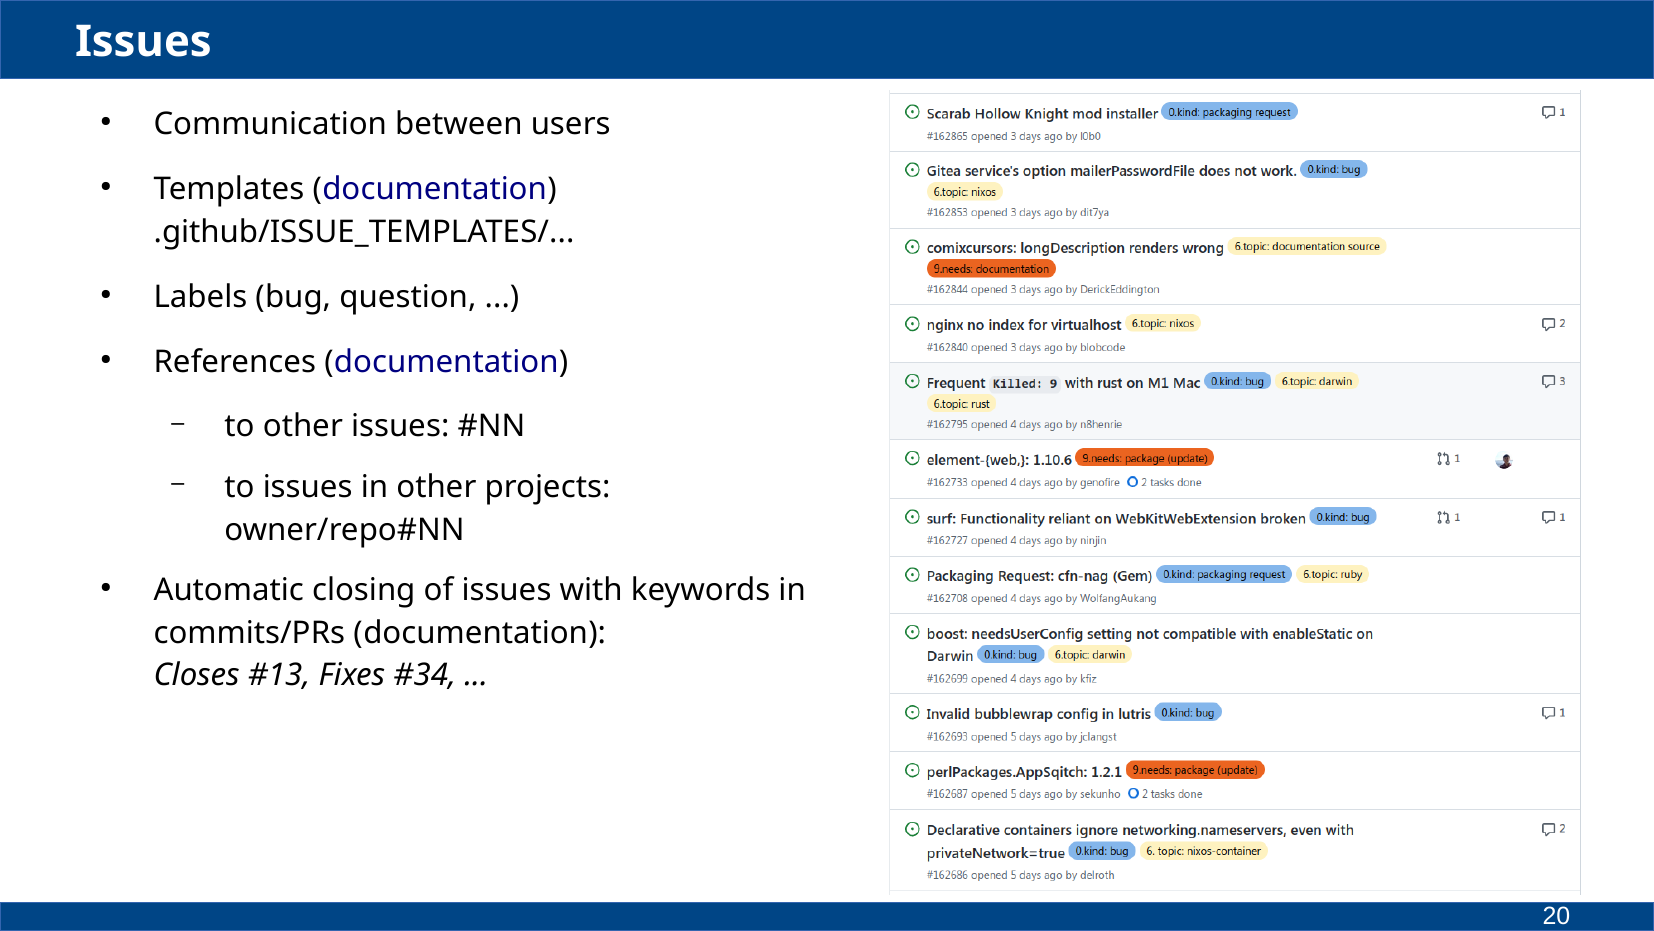

# Issues
Communication between users
Templates (documentation)
.github/ISSUE_TEMPLATES/...
Labels (bug, question, ...)
References (documentation)
to other issues: #NN
to issues in other projects: owner/repo#NN
Automatic closing of issues with keywords in commits/PRs (documentation):
Closes #13, Fixes #34, ...
20